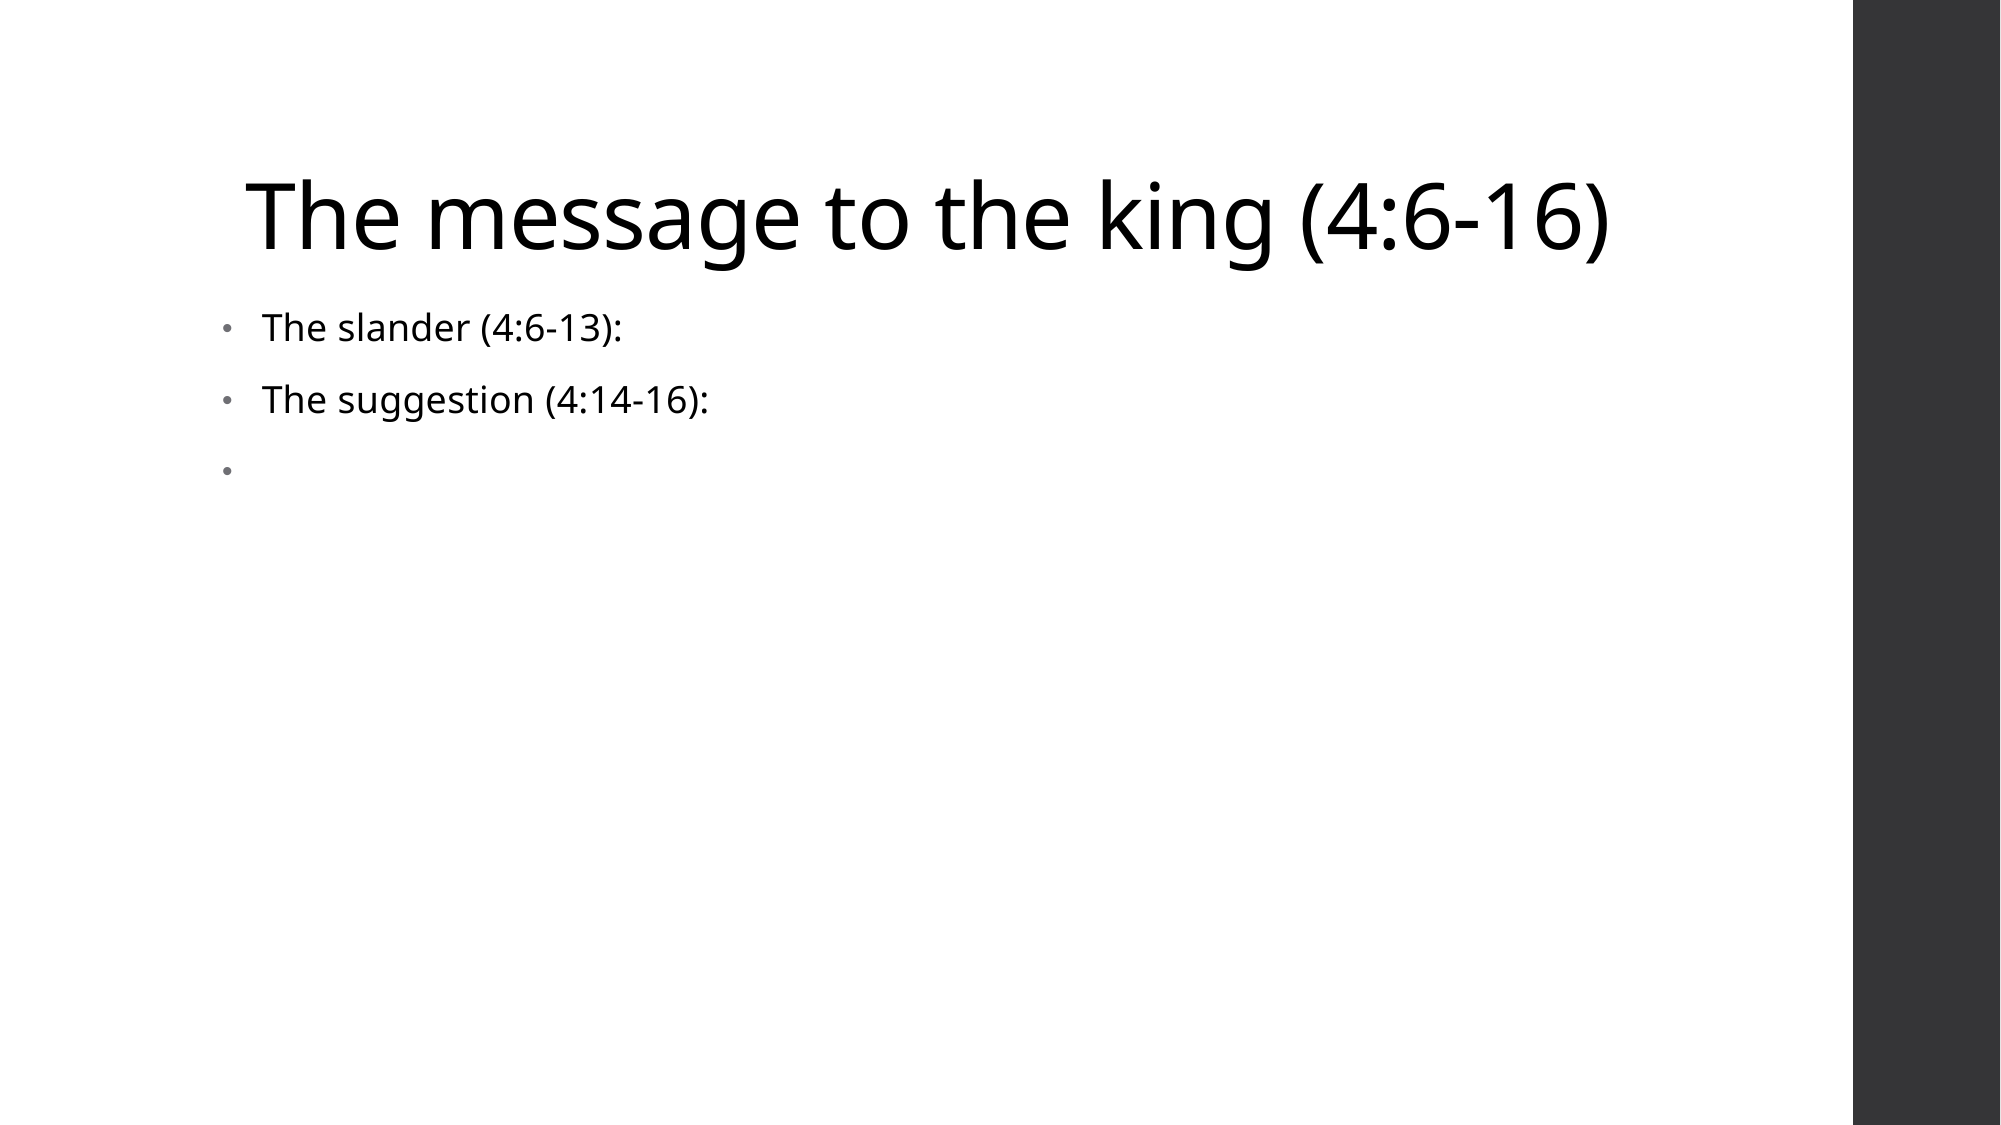

# The message to the king (4:6-16)
 The slander (4:6-13):
 The suggestion (4:14-16):